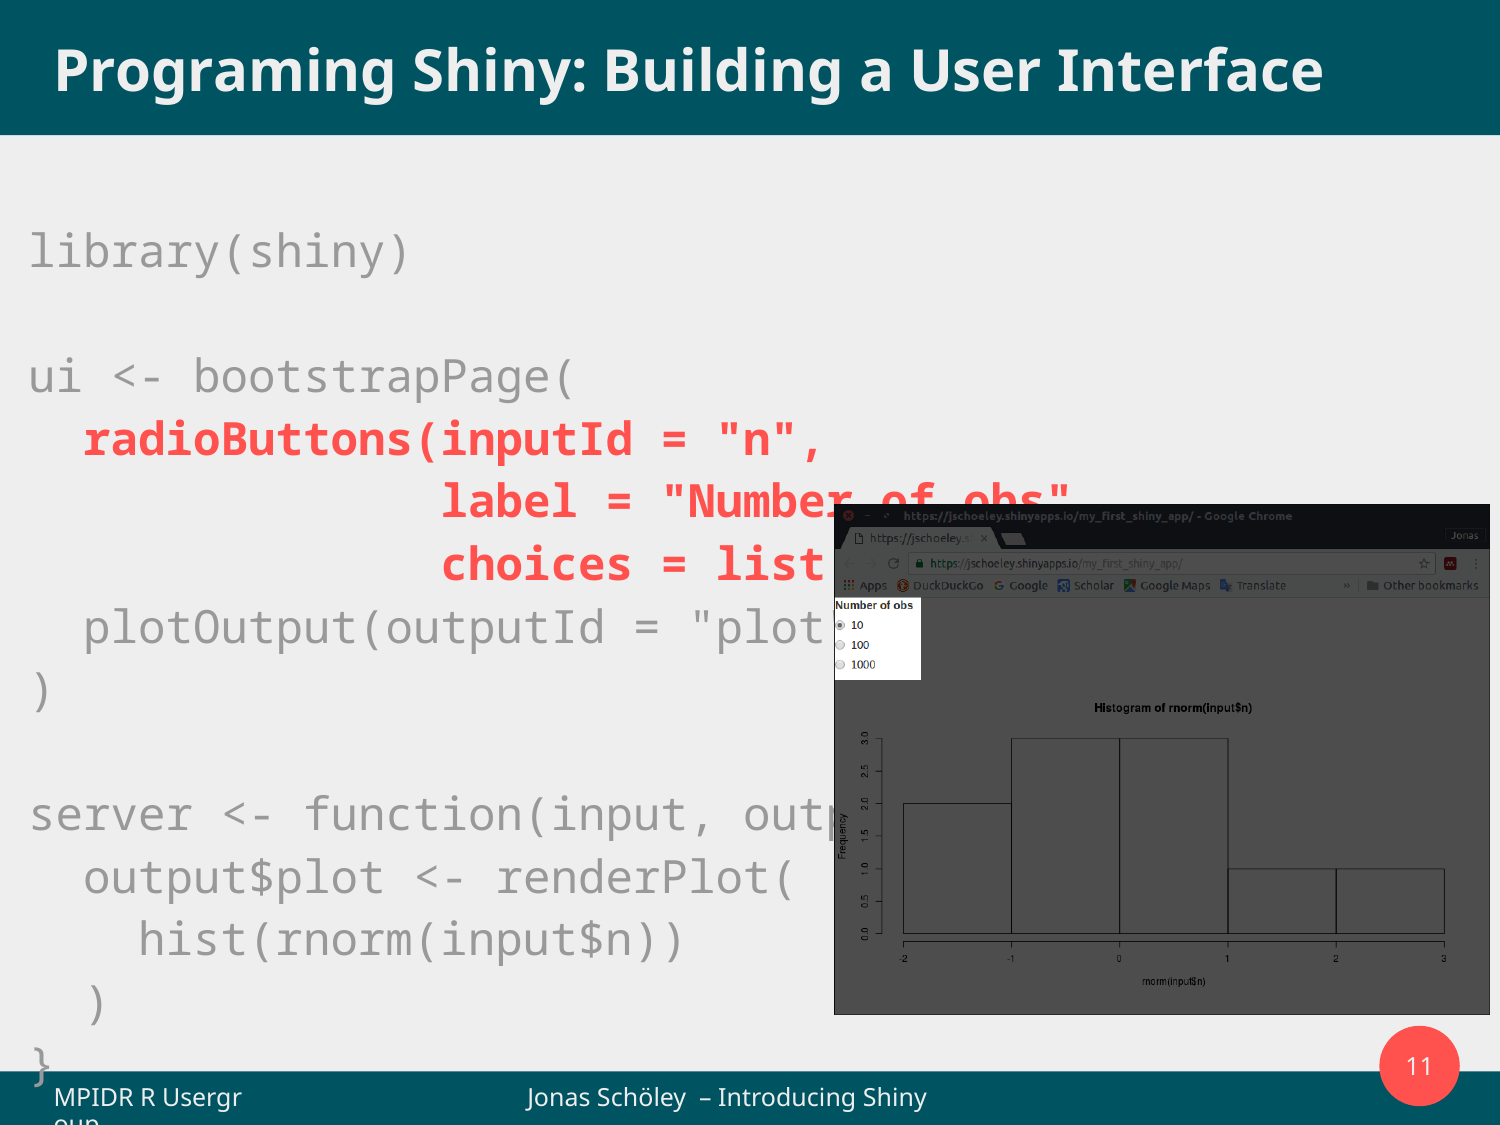

# Programing Shiny: Building a User Interface
library(shiny)
ui <- bootstrapPage(
 radioButtons(inputId = "n",
 label = "Number of obs",
 choices = list(10, 100, 1000)),
 plotOutput(outputId = "plot")
)
server <- function(input, output) {
 output$plot <- renderPlot(
 hist(rnorm(input$n))
 )
}
shinyApp(ui = ui, server = server)
11
MPIDR R Usergroup
Jonas Schöley – Introducing Shiny